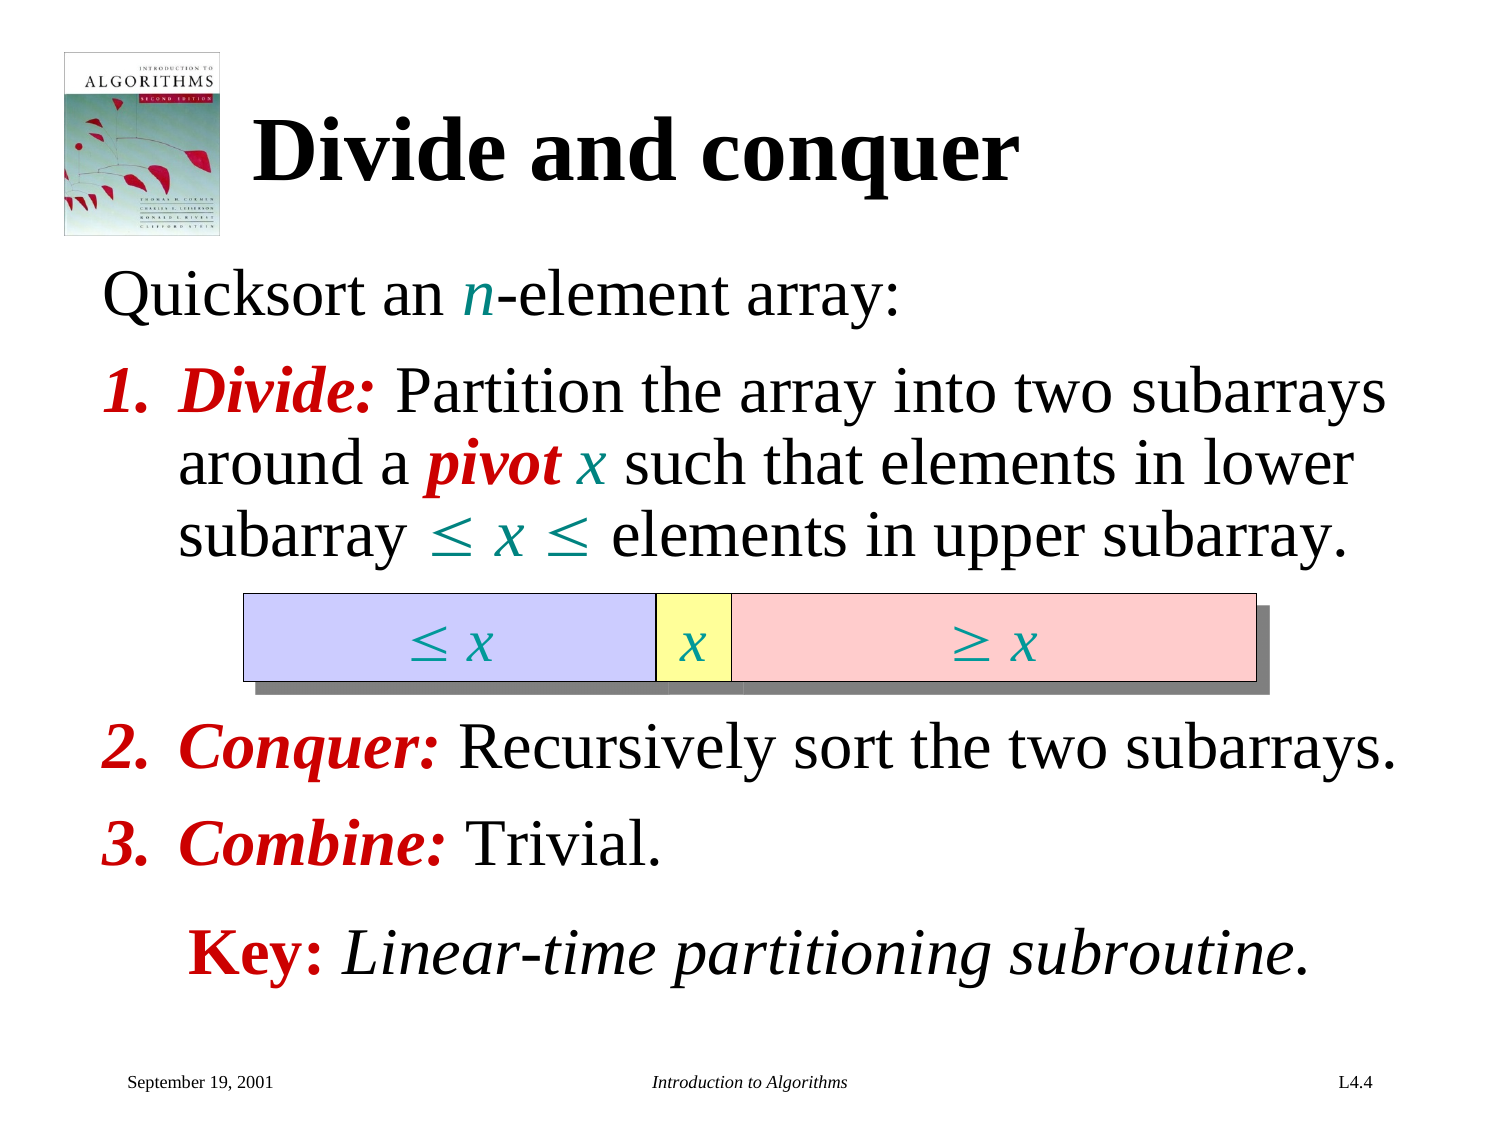

# Divide and conquer
Quicksort an n-element array:
Divide: Partition the array into two subarrays around a pivot x such that elements in lower subarray  x  elements in upper subarray.
Conquer: Recursively sort the two subarrays.
Combine: Trivial.
 x
x
 x
Key: Linear-time partitioning subroutine.
September 19, 2001
Introduction to Algorithms
L4.4